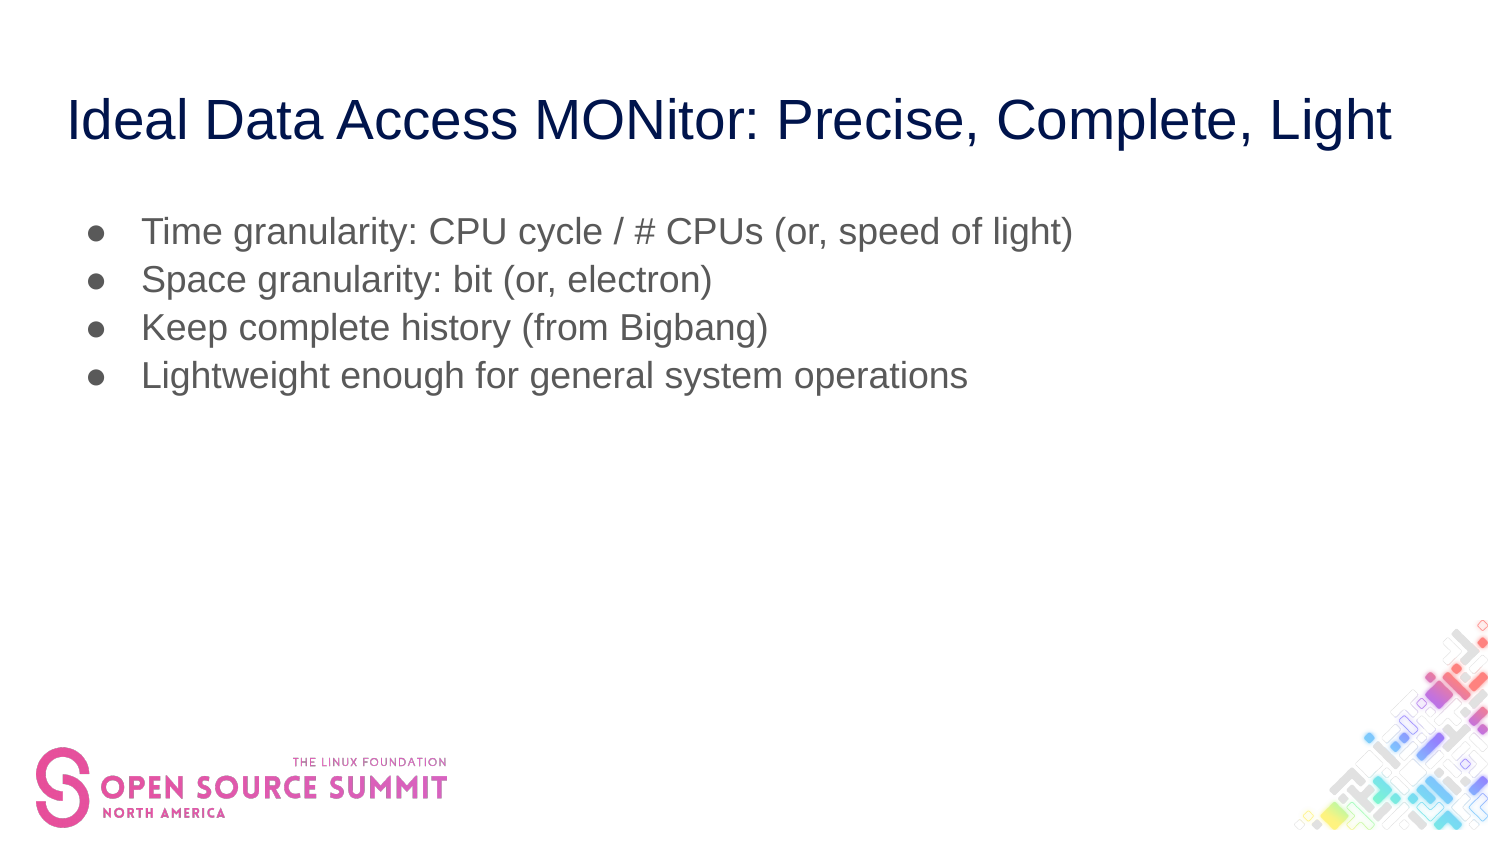

# Ideal Data Access MONitor: Precise, Complete, Light
Time granularity: CPU cycle / # CPUs (or, speed of light)
Space granularity: bit (or, electron)
Keep complete history (from Bigbang)
Lightweight enough for general system operations